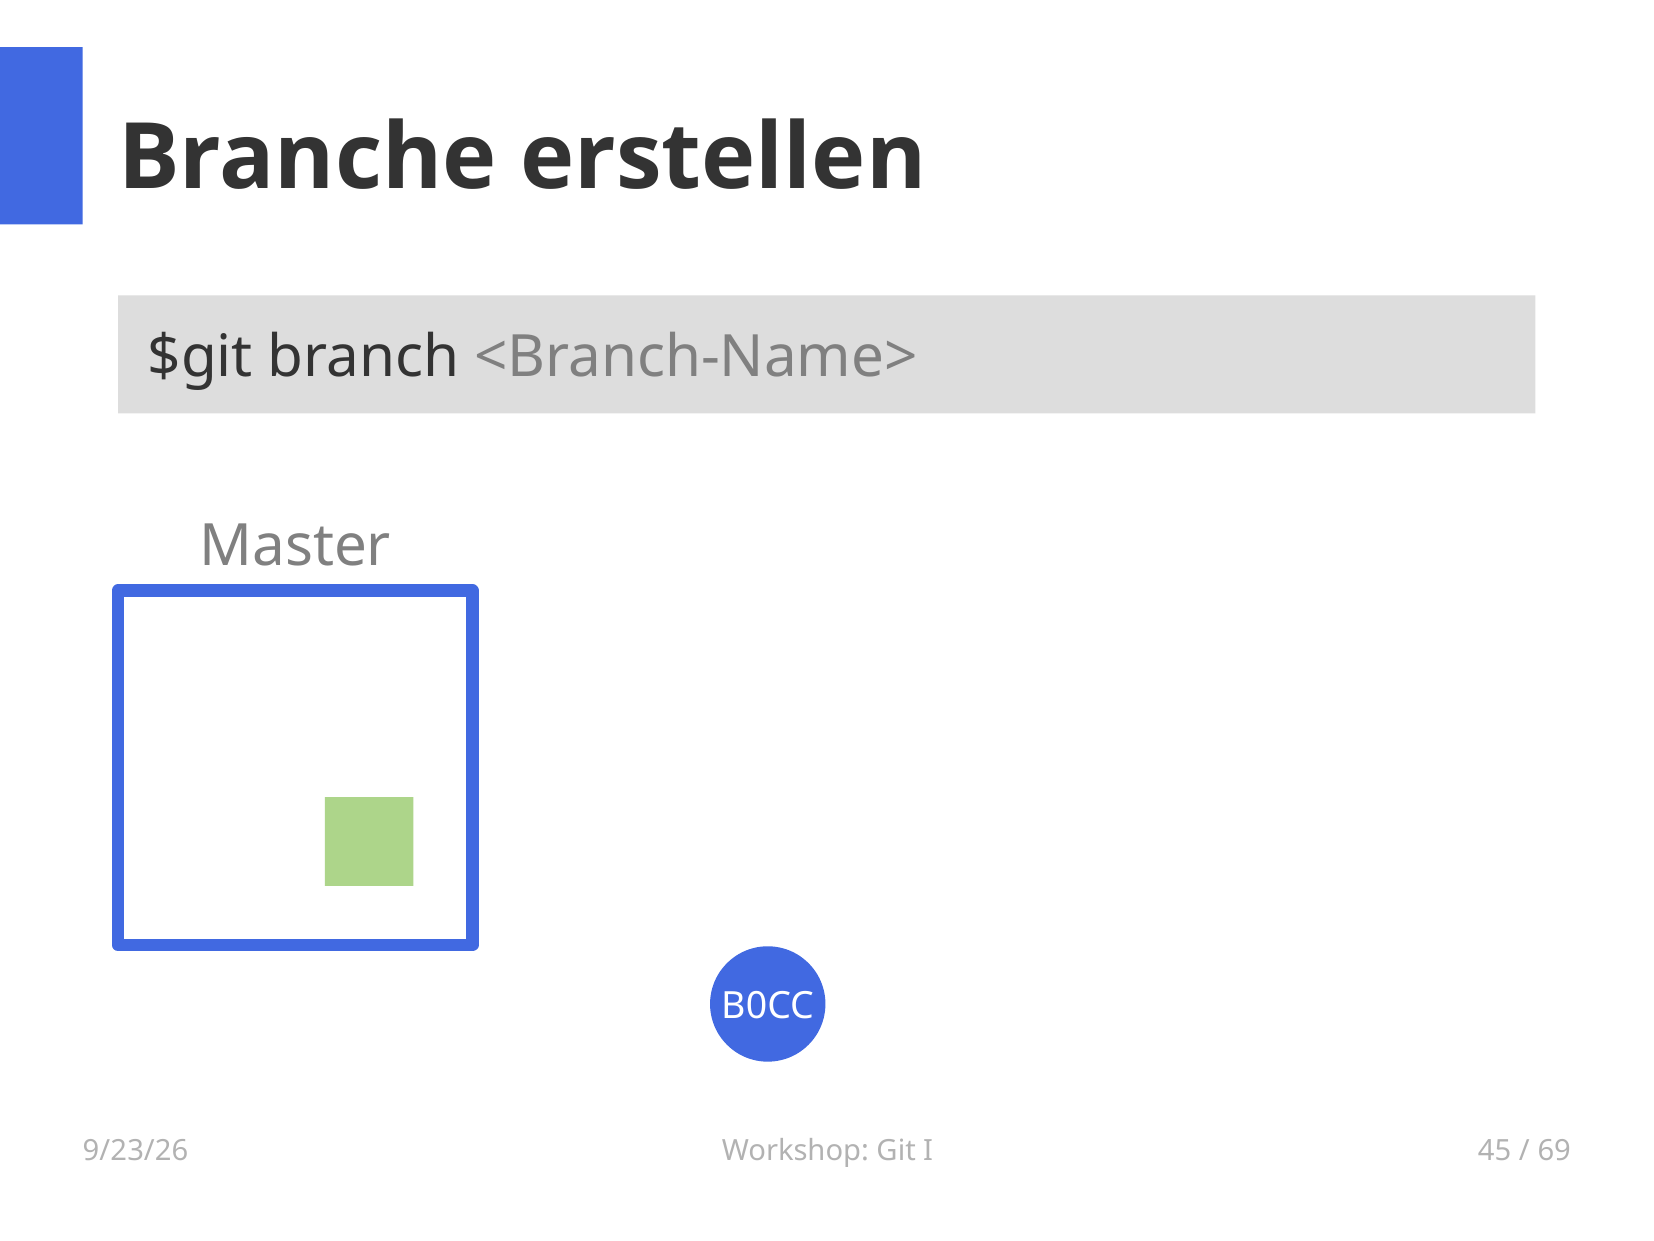

# Branche erstellen
$git branch <Branch-Name>
Master
B0CC